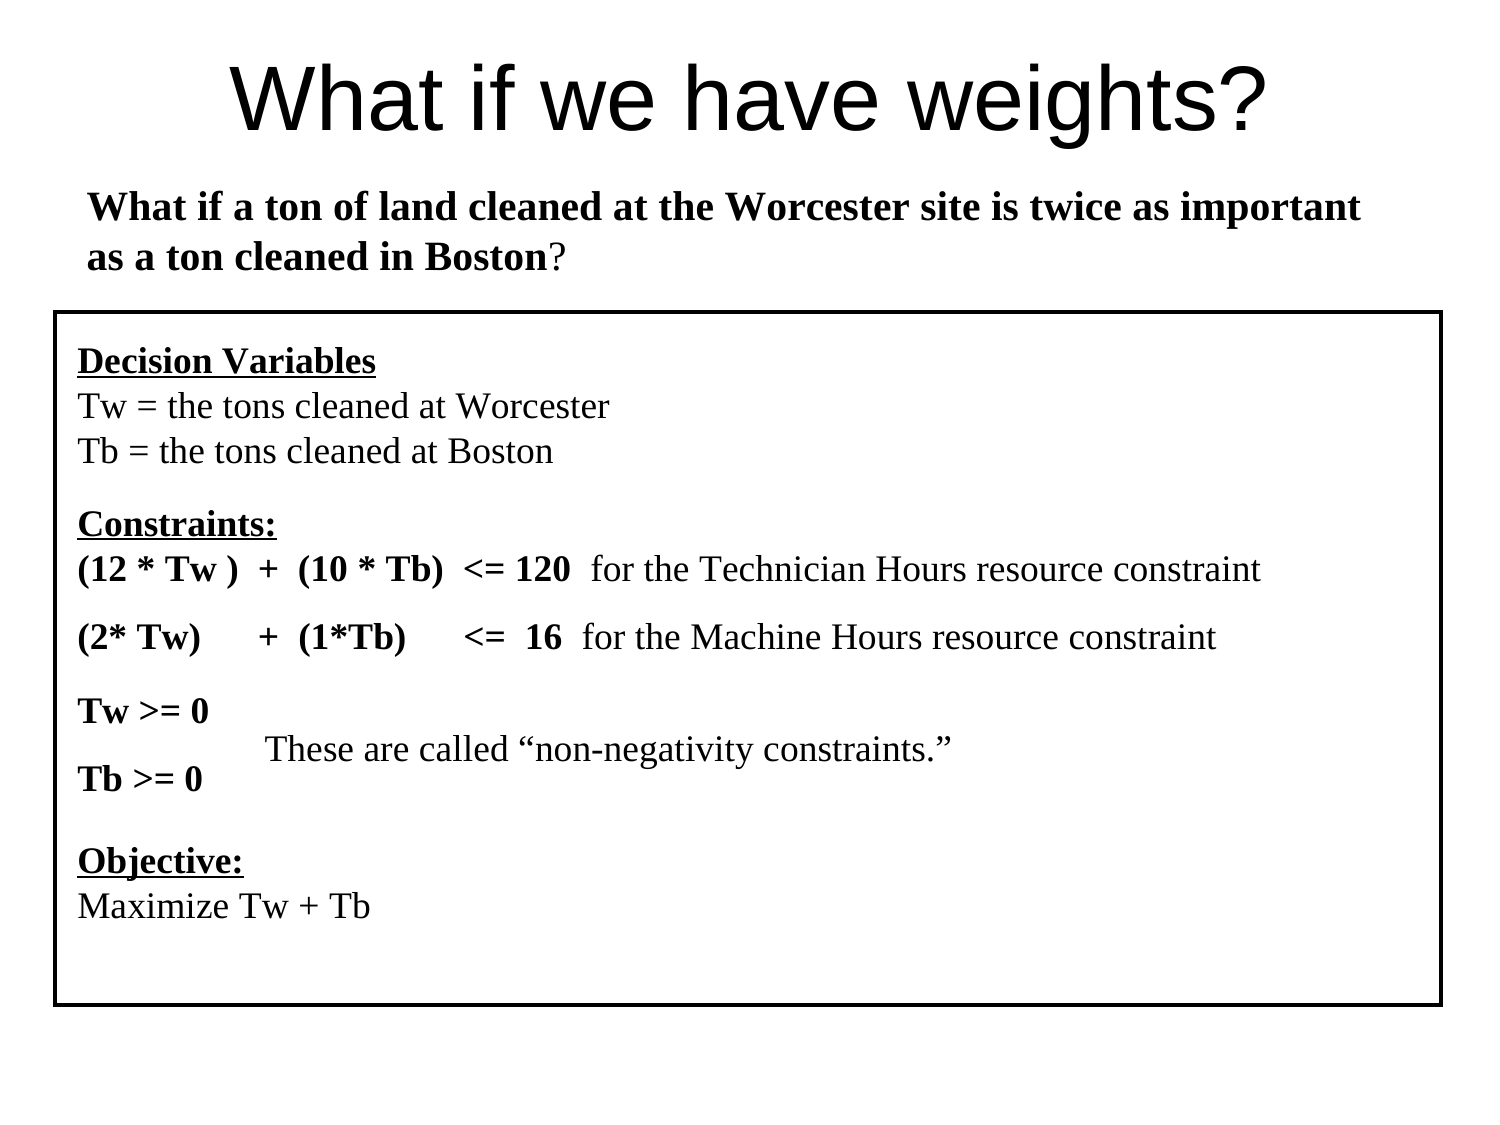

# What if we have weights?
What if a ton of land cleaned at the Worcester site is twice as important as a ton cleaned in Boston?
Decision Variables
Tw = the tons cleaned at Worcester
Tb = the tons cleaned at Boston
Constraints:
(12 * Tw ) + (10 * Tb) <= 120 for the Technician Hours resource constraint
(2* Tw) + (1*Tb) <= 16 for the Machine Hours resource constraint
Tw >= 0
Tb >= 0
These are called “non-negativity constraints.”
Objective:
Maximize Tw + Tb